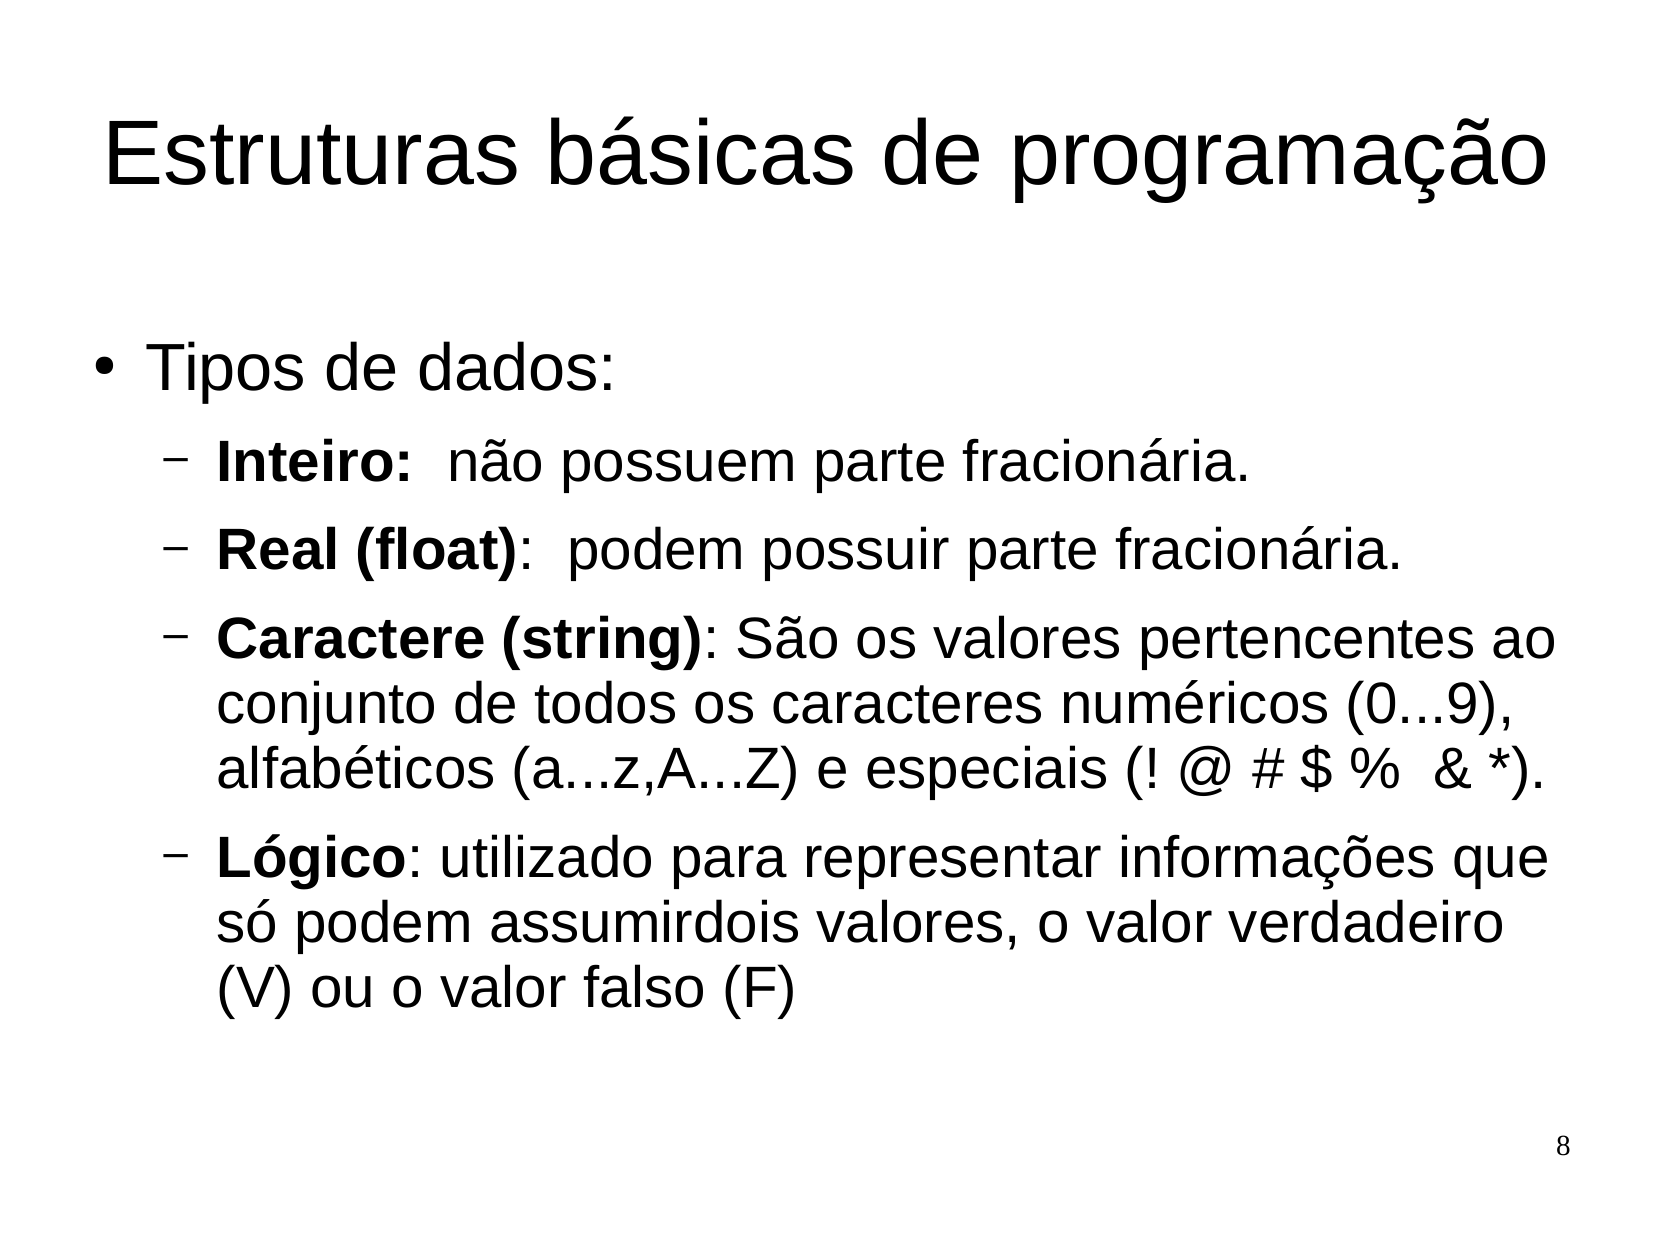

# Estruturas básicas de programação
Tipos de dados:
Inteiro: não possuem parte fracionária.
Real (float): podem possuir parte fracionária.
Caractere (string): São os valores pertencentes ao conjunto de todos os caracteres numéricos (0...9), alfabéticos (a...z,A...Z) e especiais (! @ # $ % & *).
Lógico: utilizado para representar informações que só podem assumirdois valores, o valor verdadeiro (V) ou o valor falso (F)
8